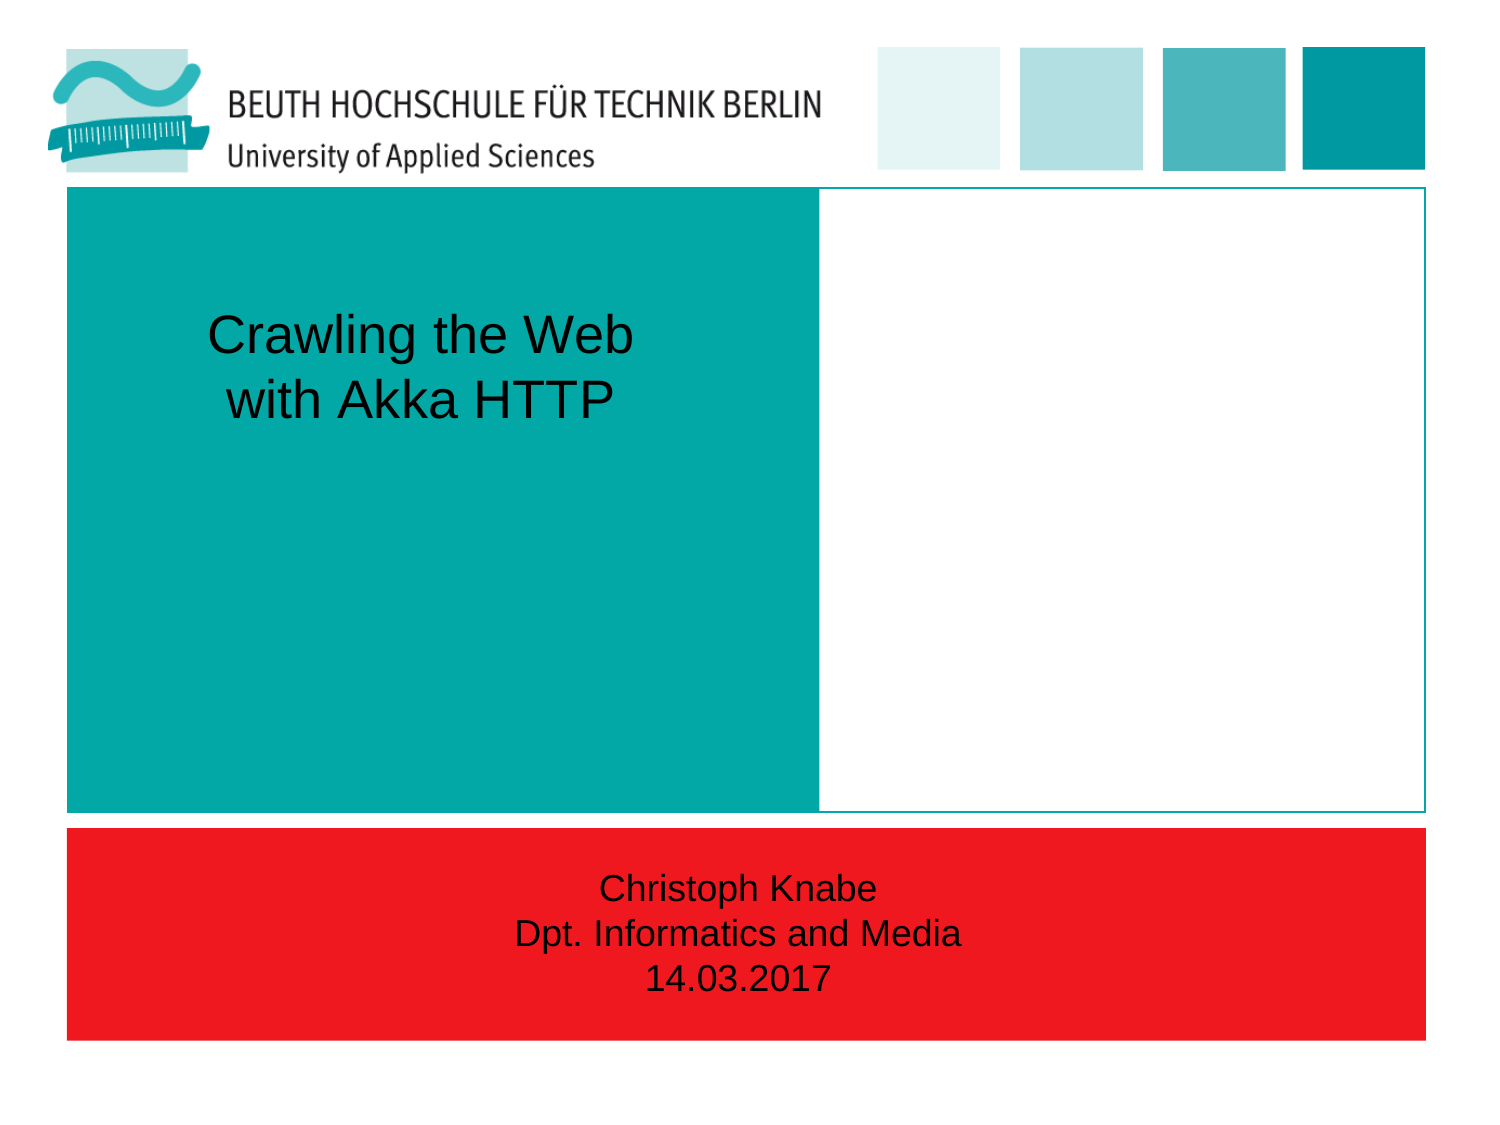

Crawling the Web
with Akka HTTP
Christoph Knabe
Dpt. Informatics and Media
14.03.2017